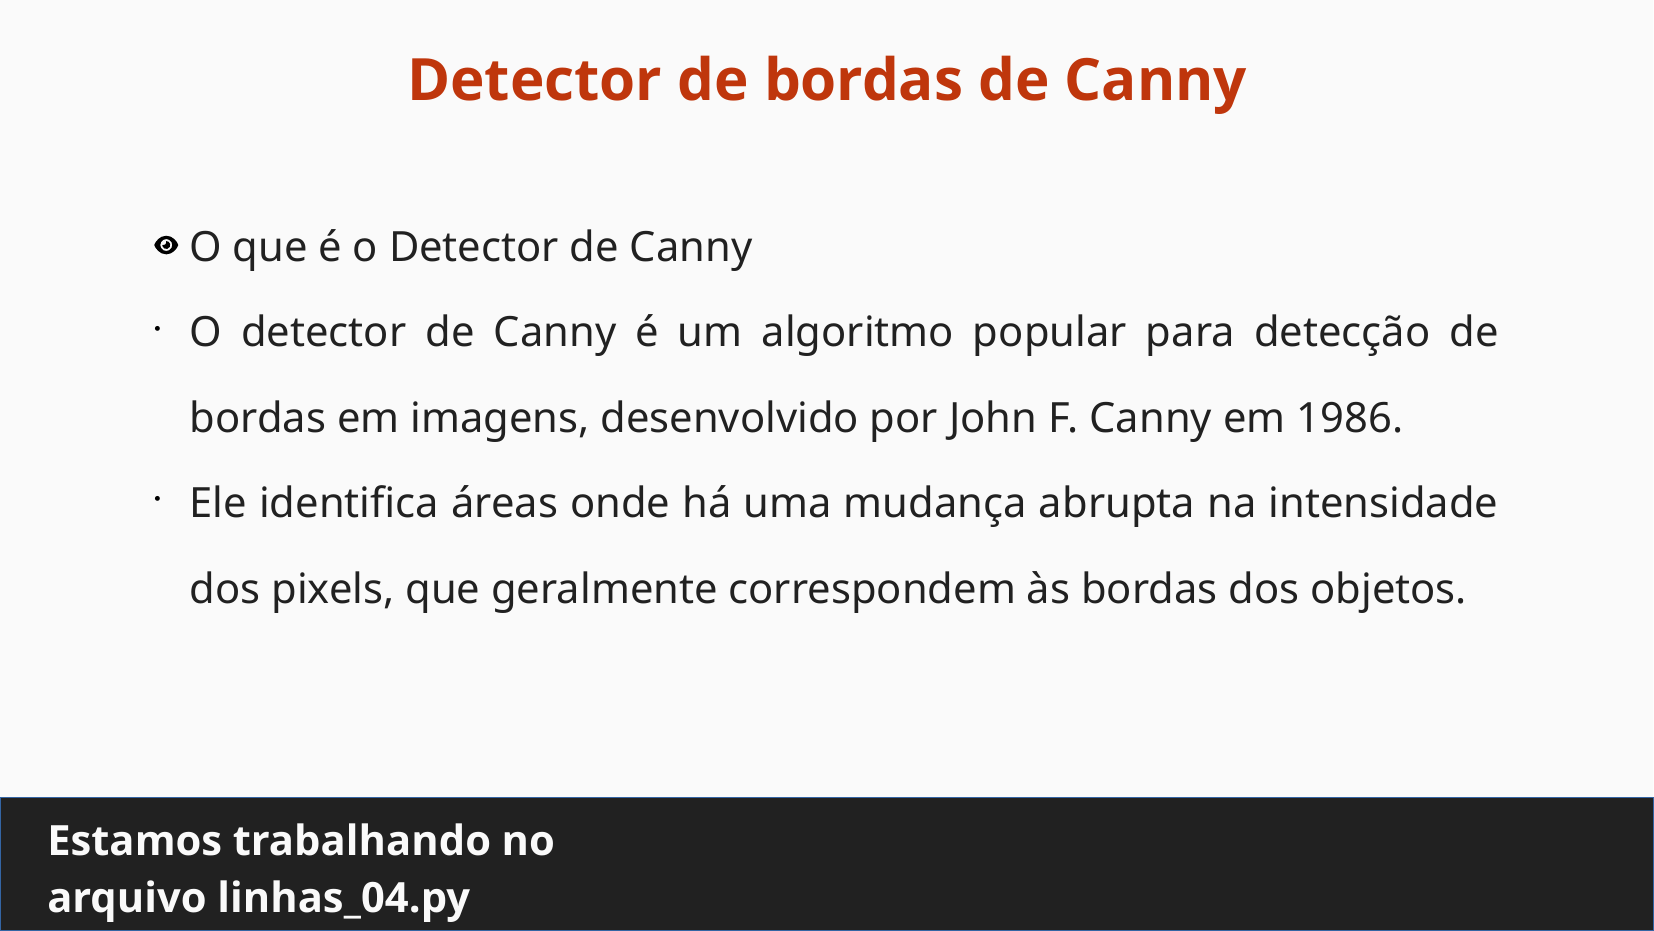

Detector de bordas de Canny
# O que é o Detector de Canny
O detector de Canny é um algoritmo popular para detecção de bordas em imagens, desenvolvido por John F. Canny em 1986.
Ele identifica áreas onde há uma mudança abrupta na intensidade dos pixels, que geralmente correspondem às bordas dos objetos.
Estamos trabalhando no arquivo linhas_04.py